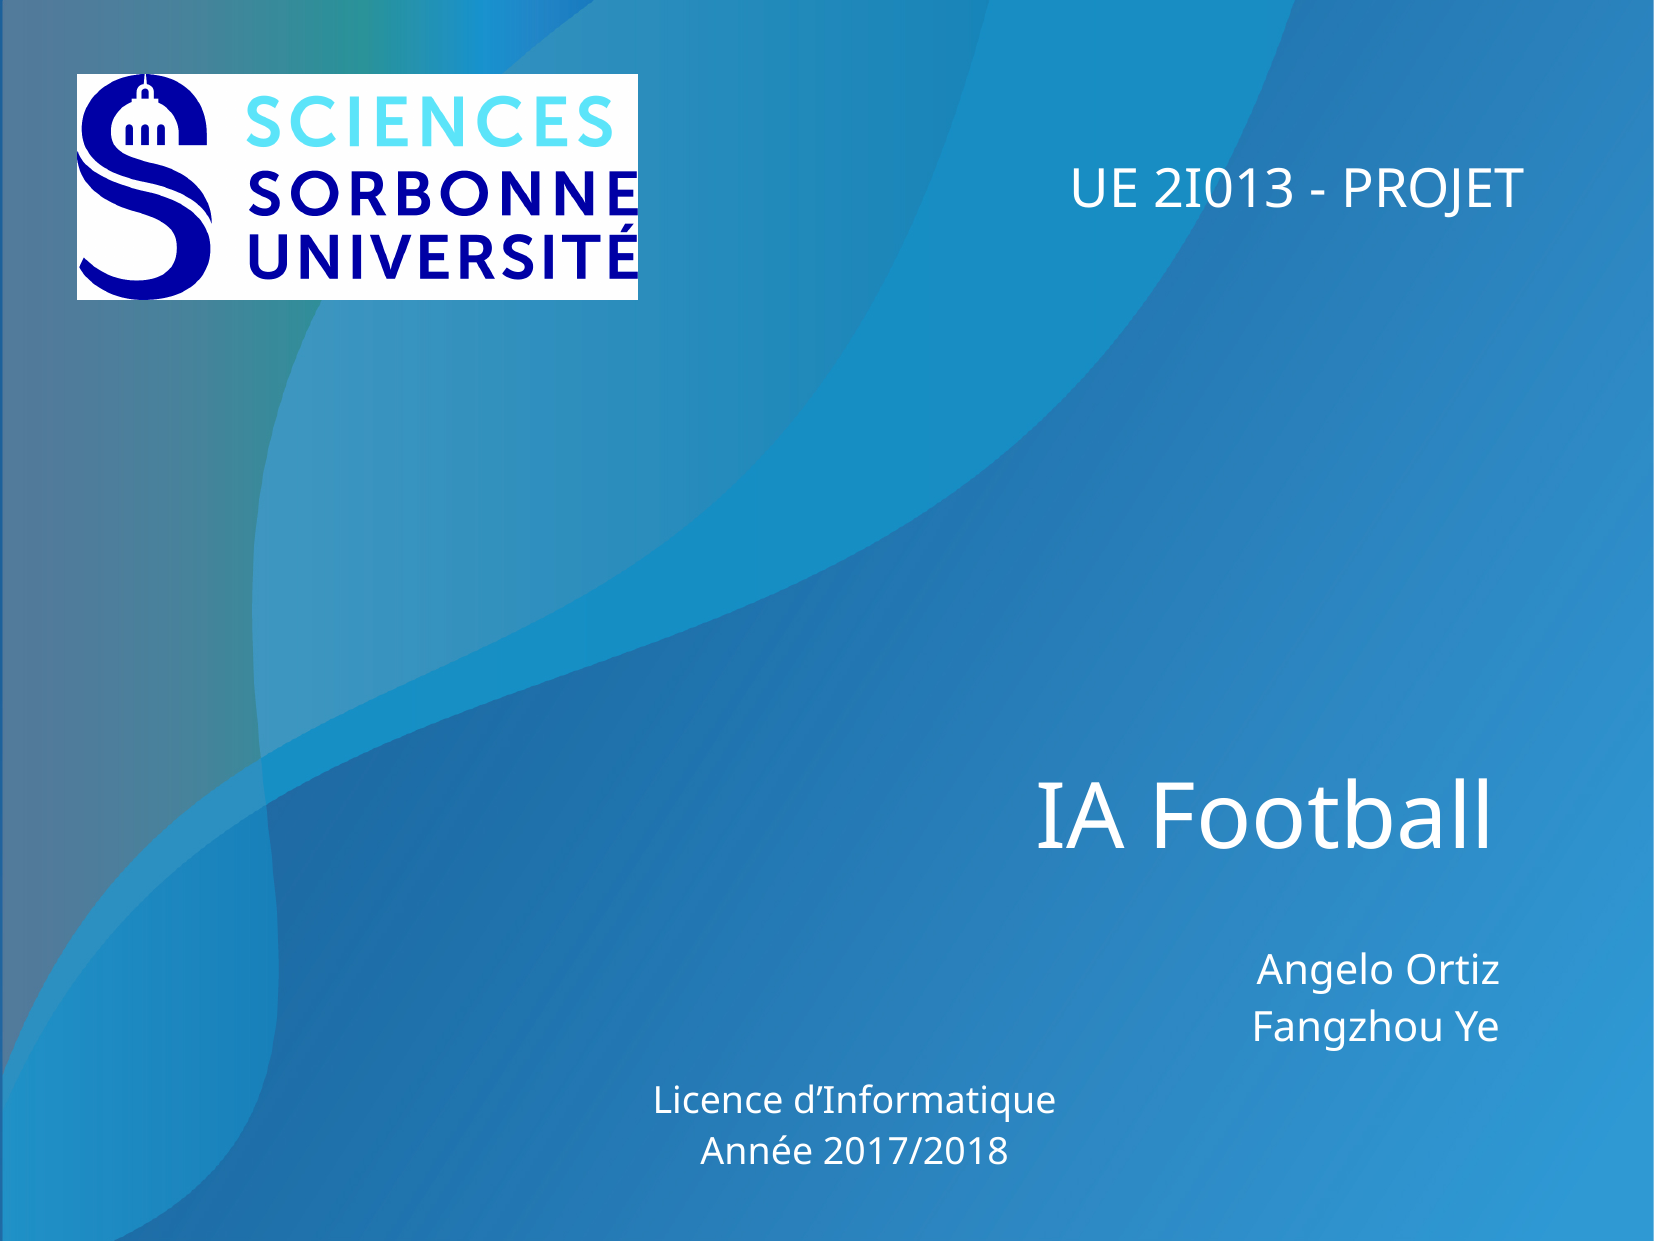

UE 2I013 - PROJET
# IA Football
Angelo Ortiz
Fangzhou Ye
Licence d’Informatique
Année 2017/2018